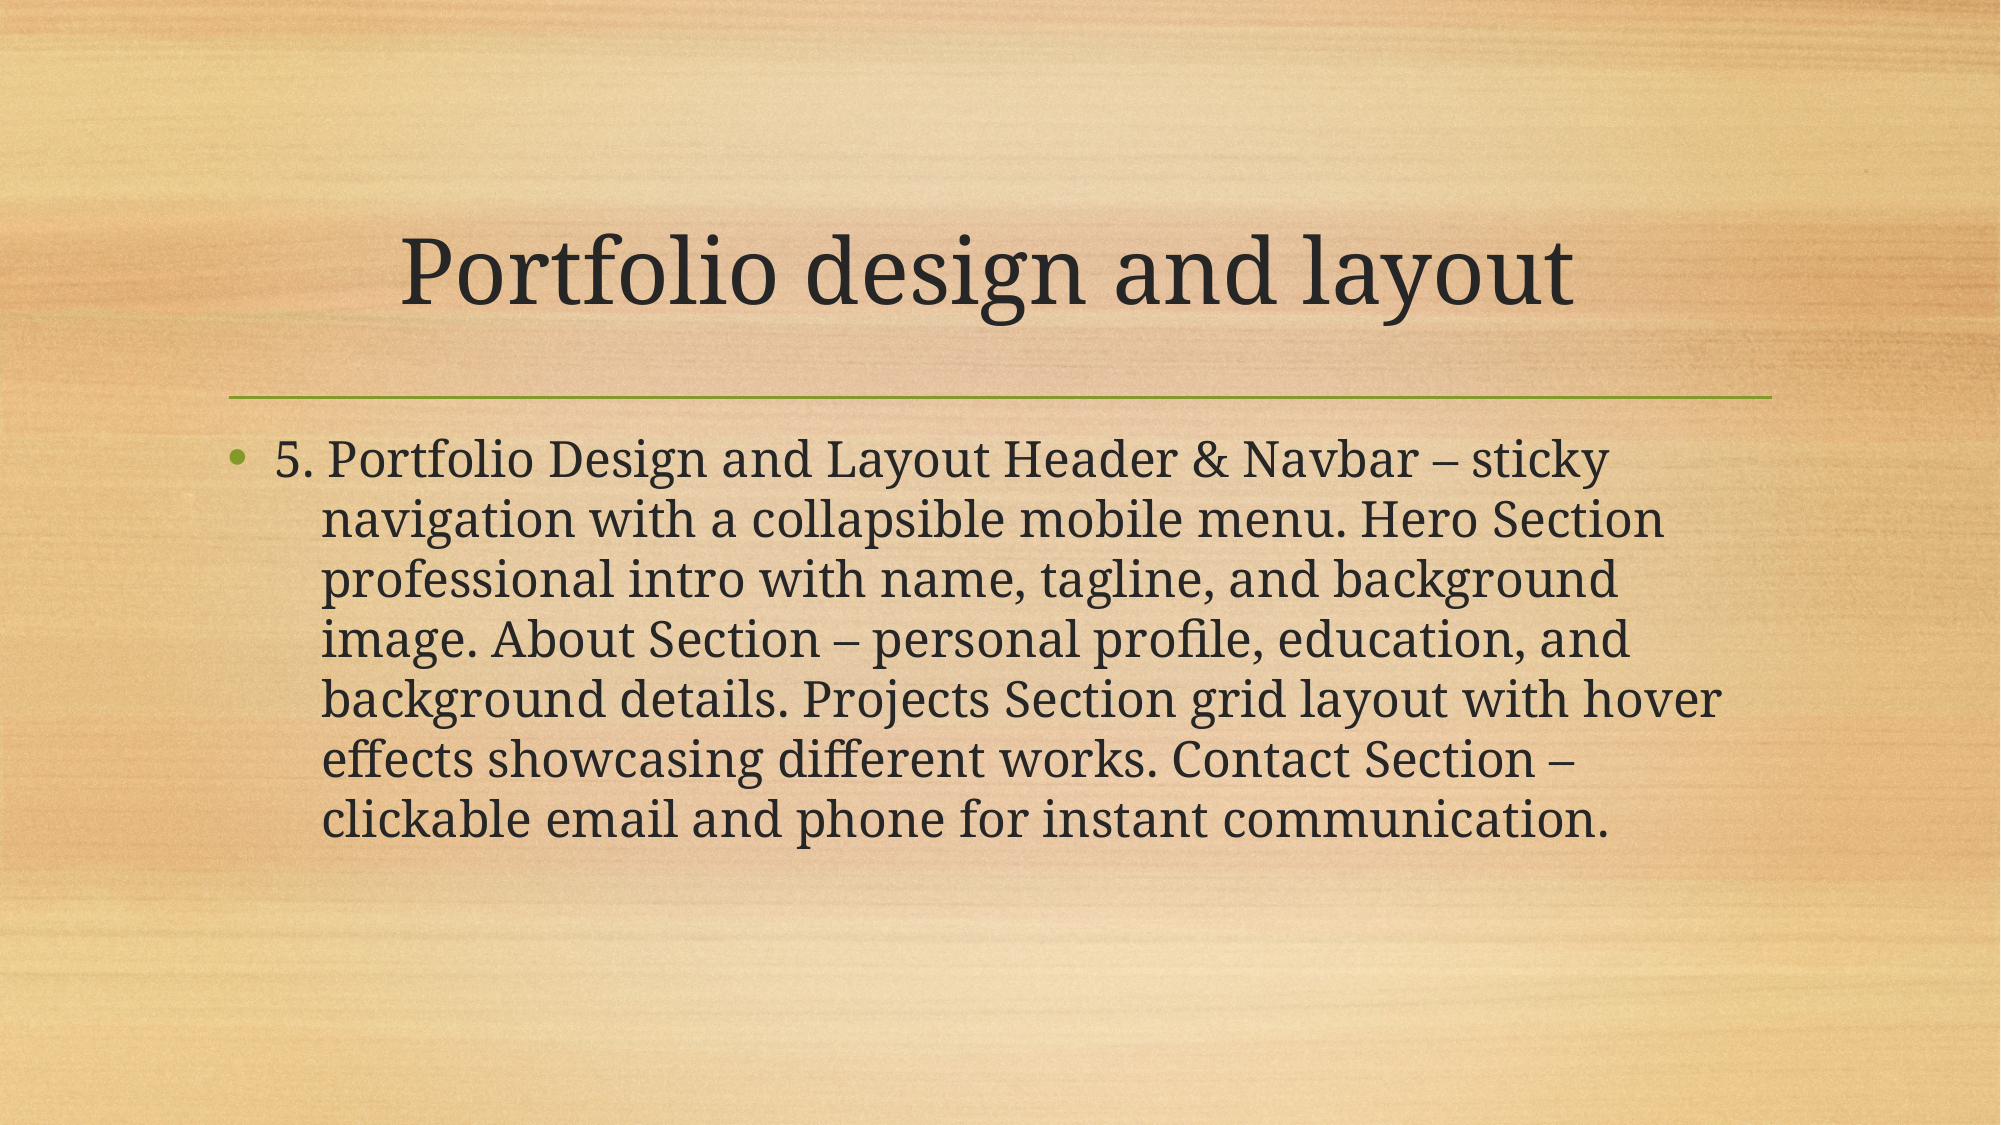

# Portfolio design and layout
5. Portfolio Design and Layout Header & Navbar – sticky navigation with a collapsible mobile menu. Hero Section professional intro with name, tagline, and background image. About Section – personal profile, education, and background details. Projects Section grid layout with hover effects showcasing different works. Contact Section – clickable email and phone for instant communication.